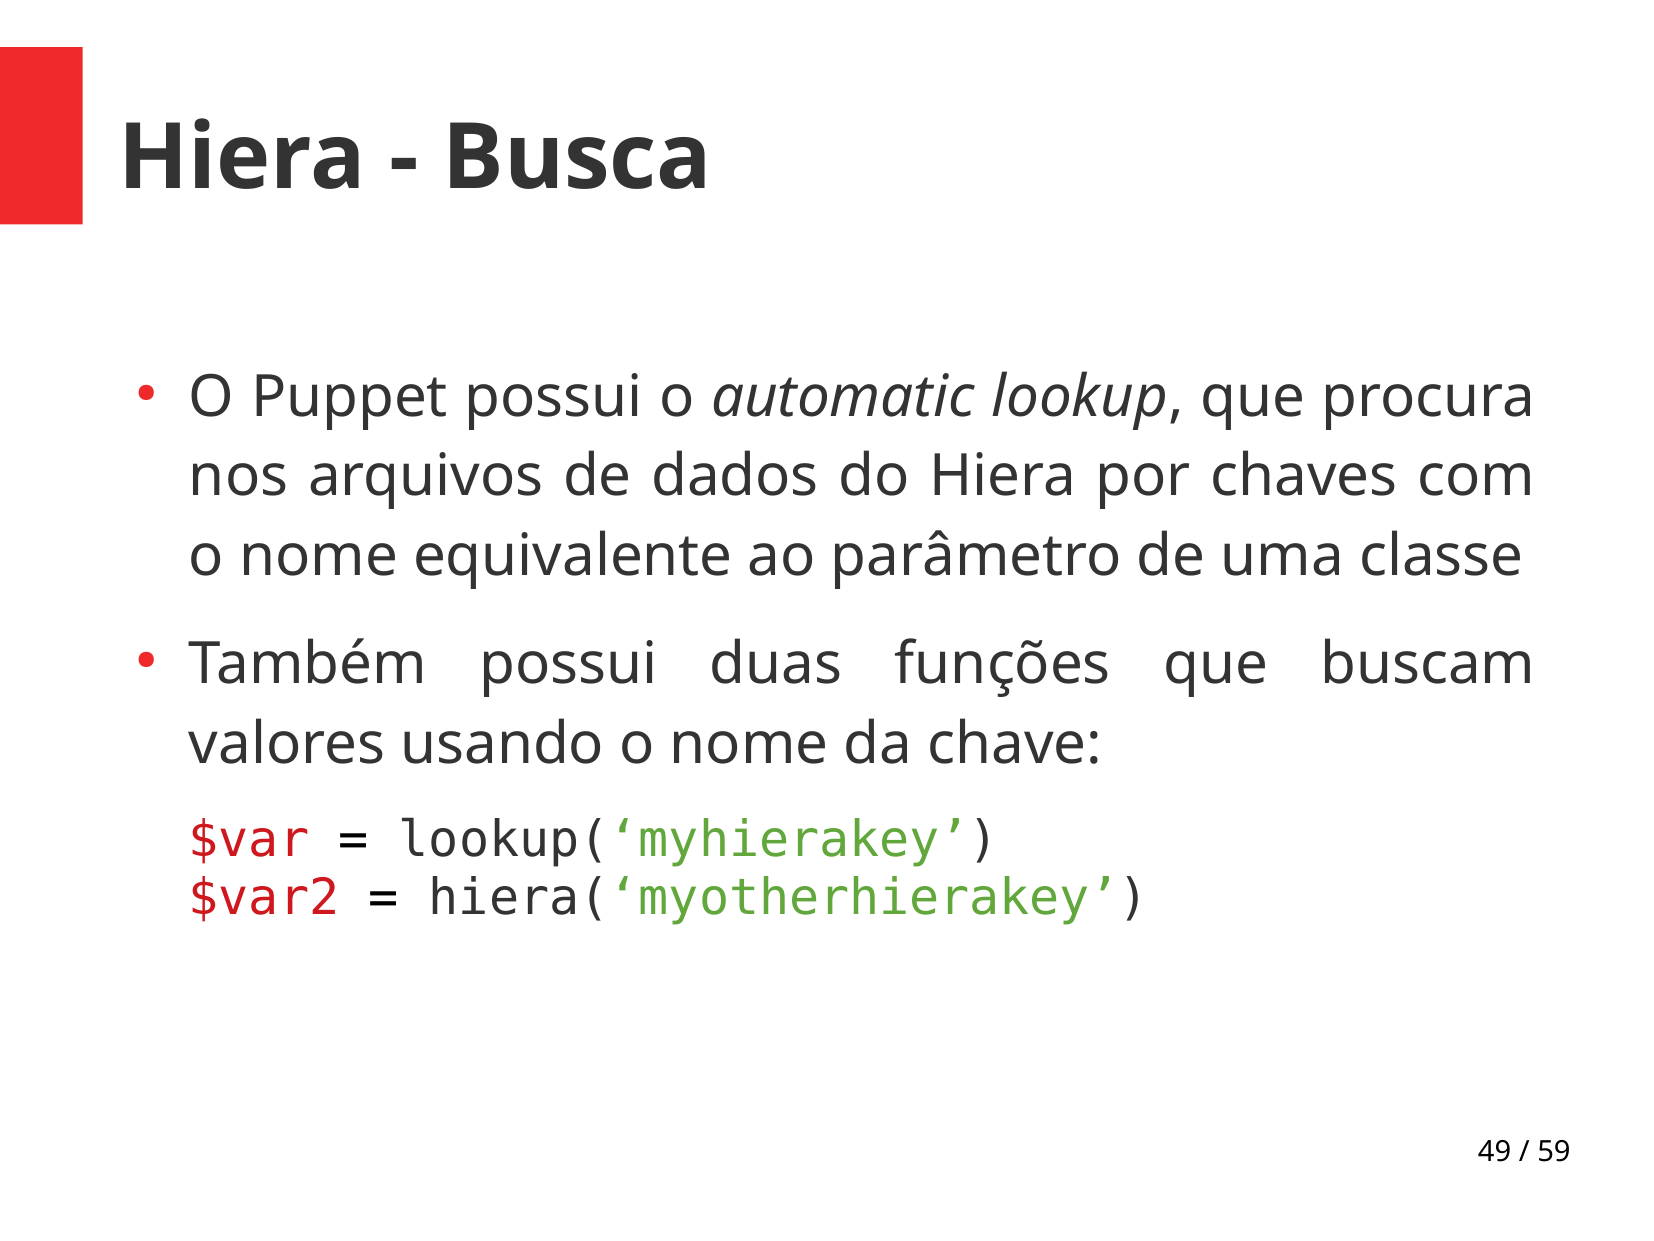

# Hiera - Busca
O Puppet possui o automatic lookup, que procura nos arquivos de dados do Hiera por chaves com o nome equivalente ao parâmetro de uma classe
Também possui duas funções que buscam valores usando o nome da chave:
$var = lookup(‘myhierakey’)
$var2 = hiera(‘myotherhierakey’)
49